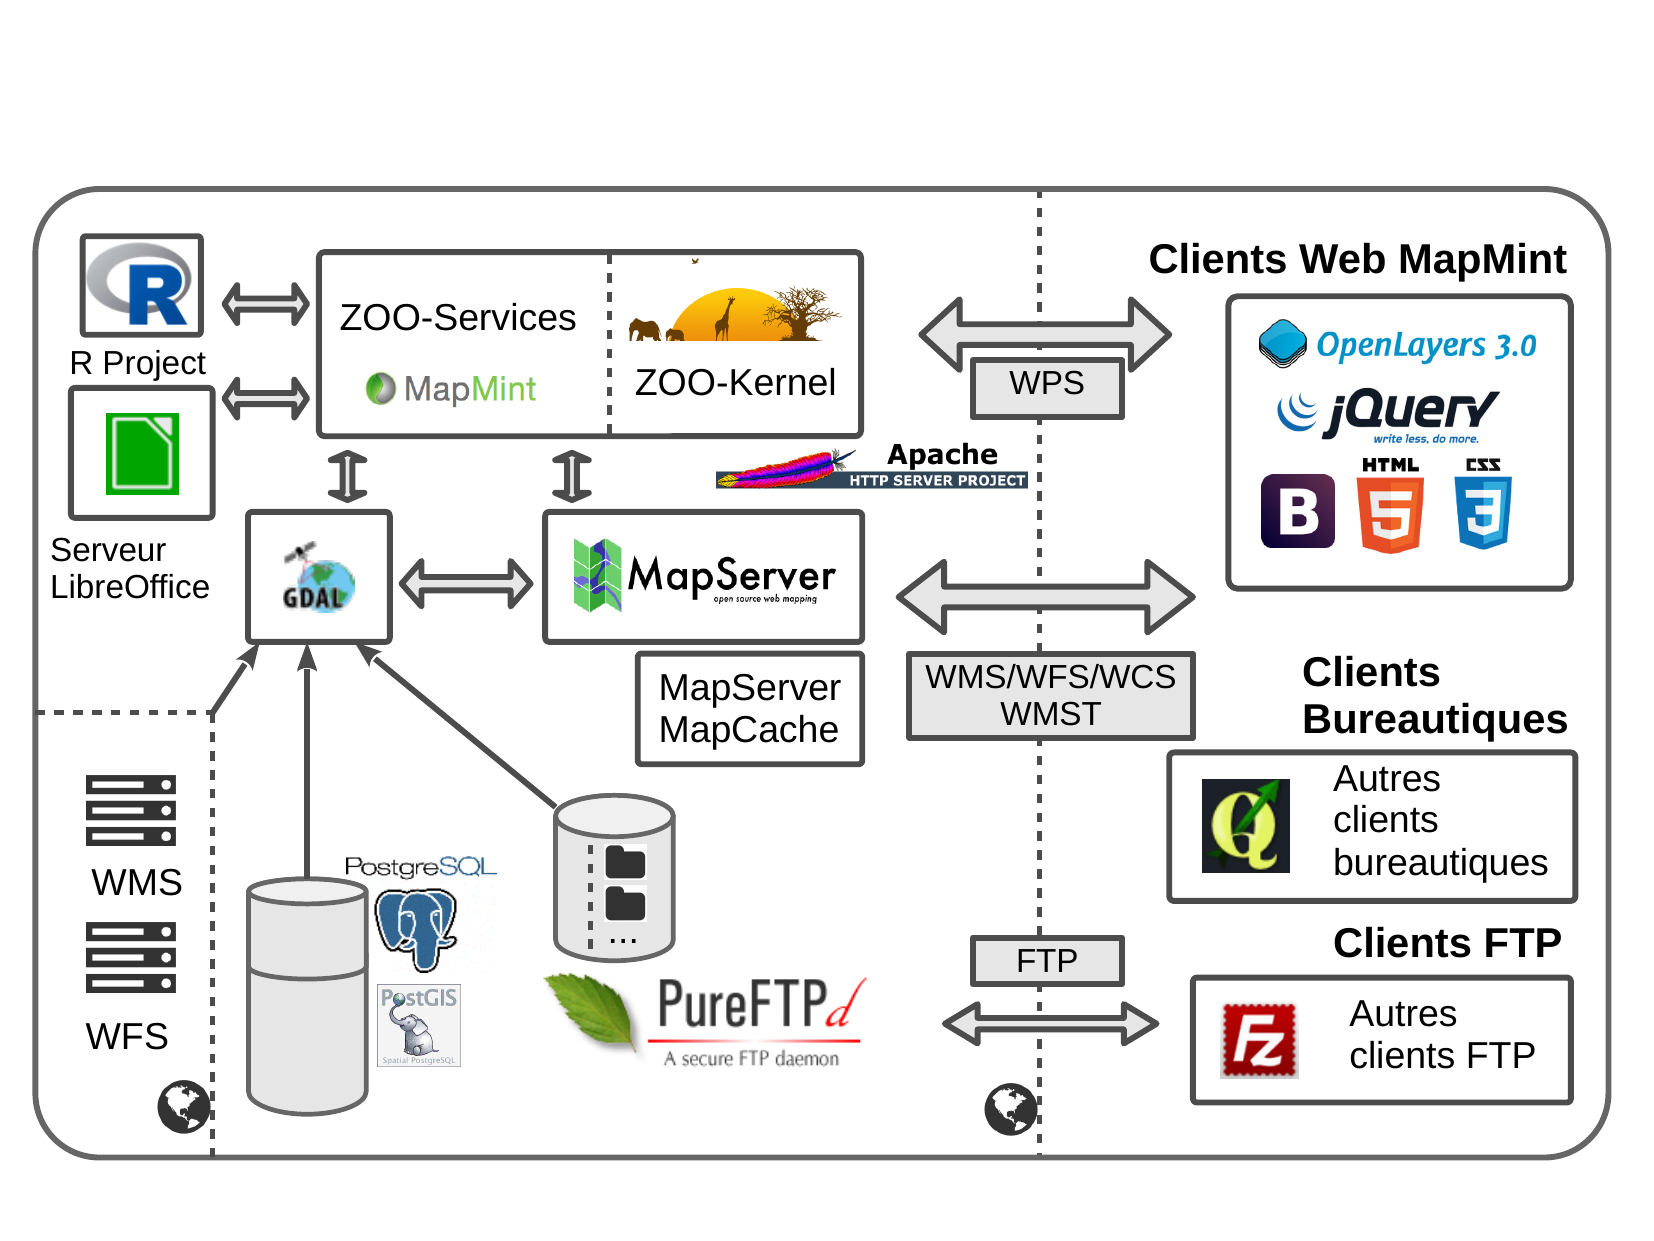

Clients Web MapMint
ZOO-Services
R Project
ZOO-Kernel
WPS
Serveur LibreOffice
Clients
Bureautiques
WMS/WFS/WCS
WMST
MapServer MapCache
Autres clients bureautiques
WMS
...
Clients FTP
FTP
Autres clients FTP
WFS